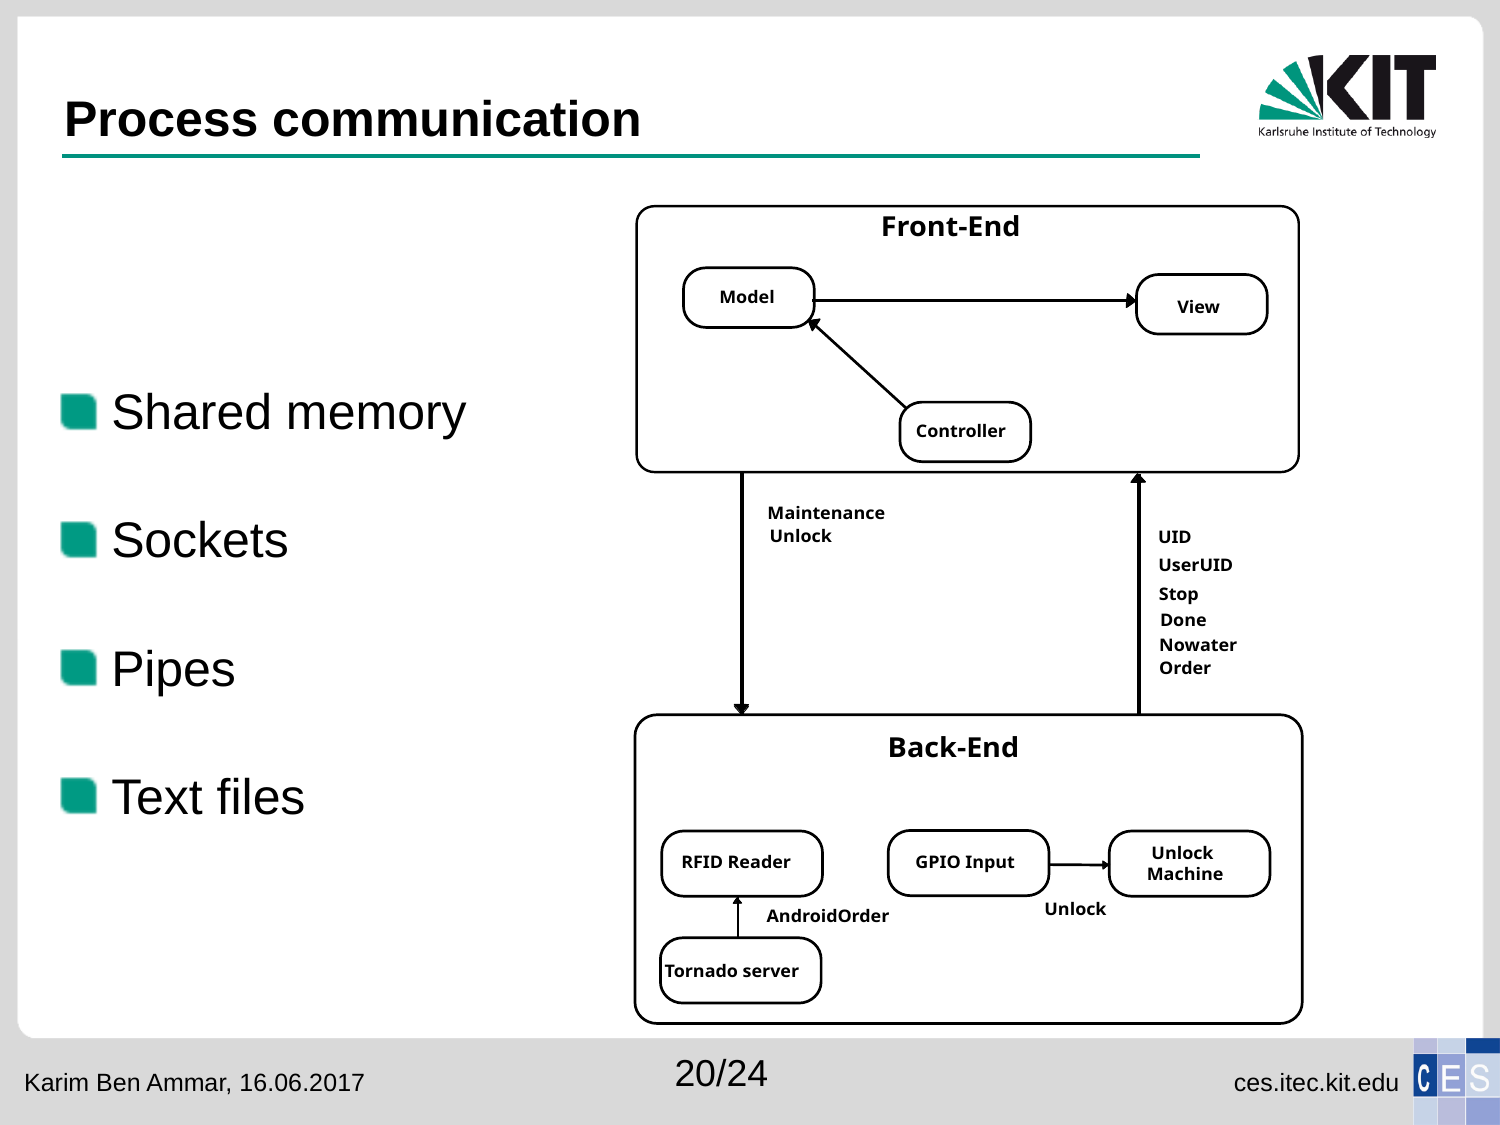

# Process communication
Shared memory
Sockets
Pipes
Text files
20/24